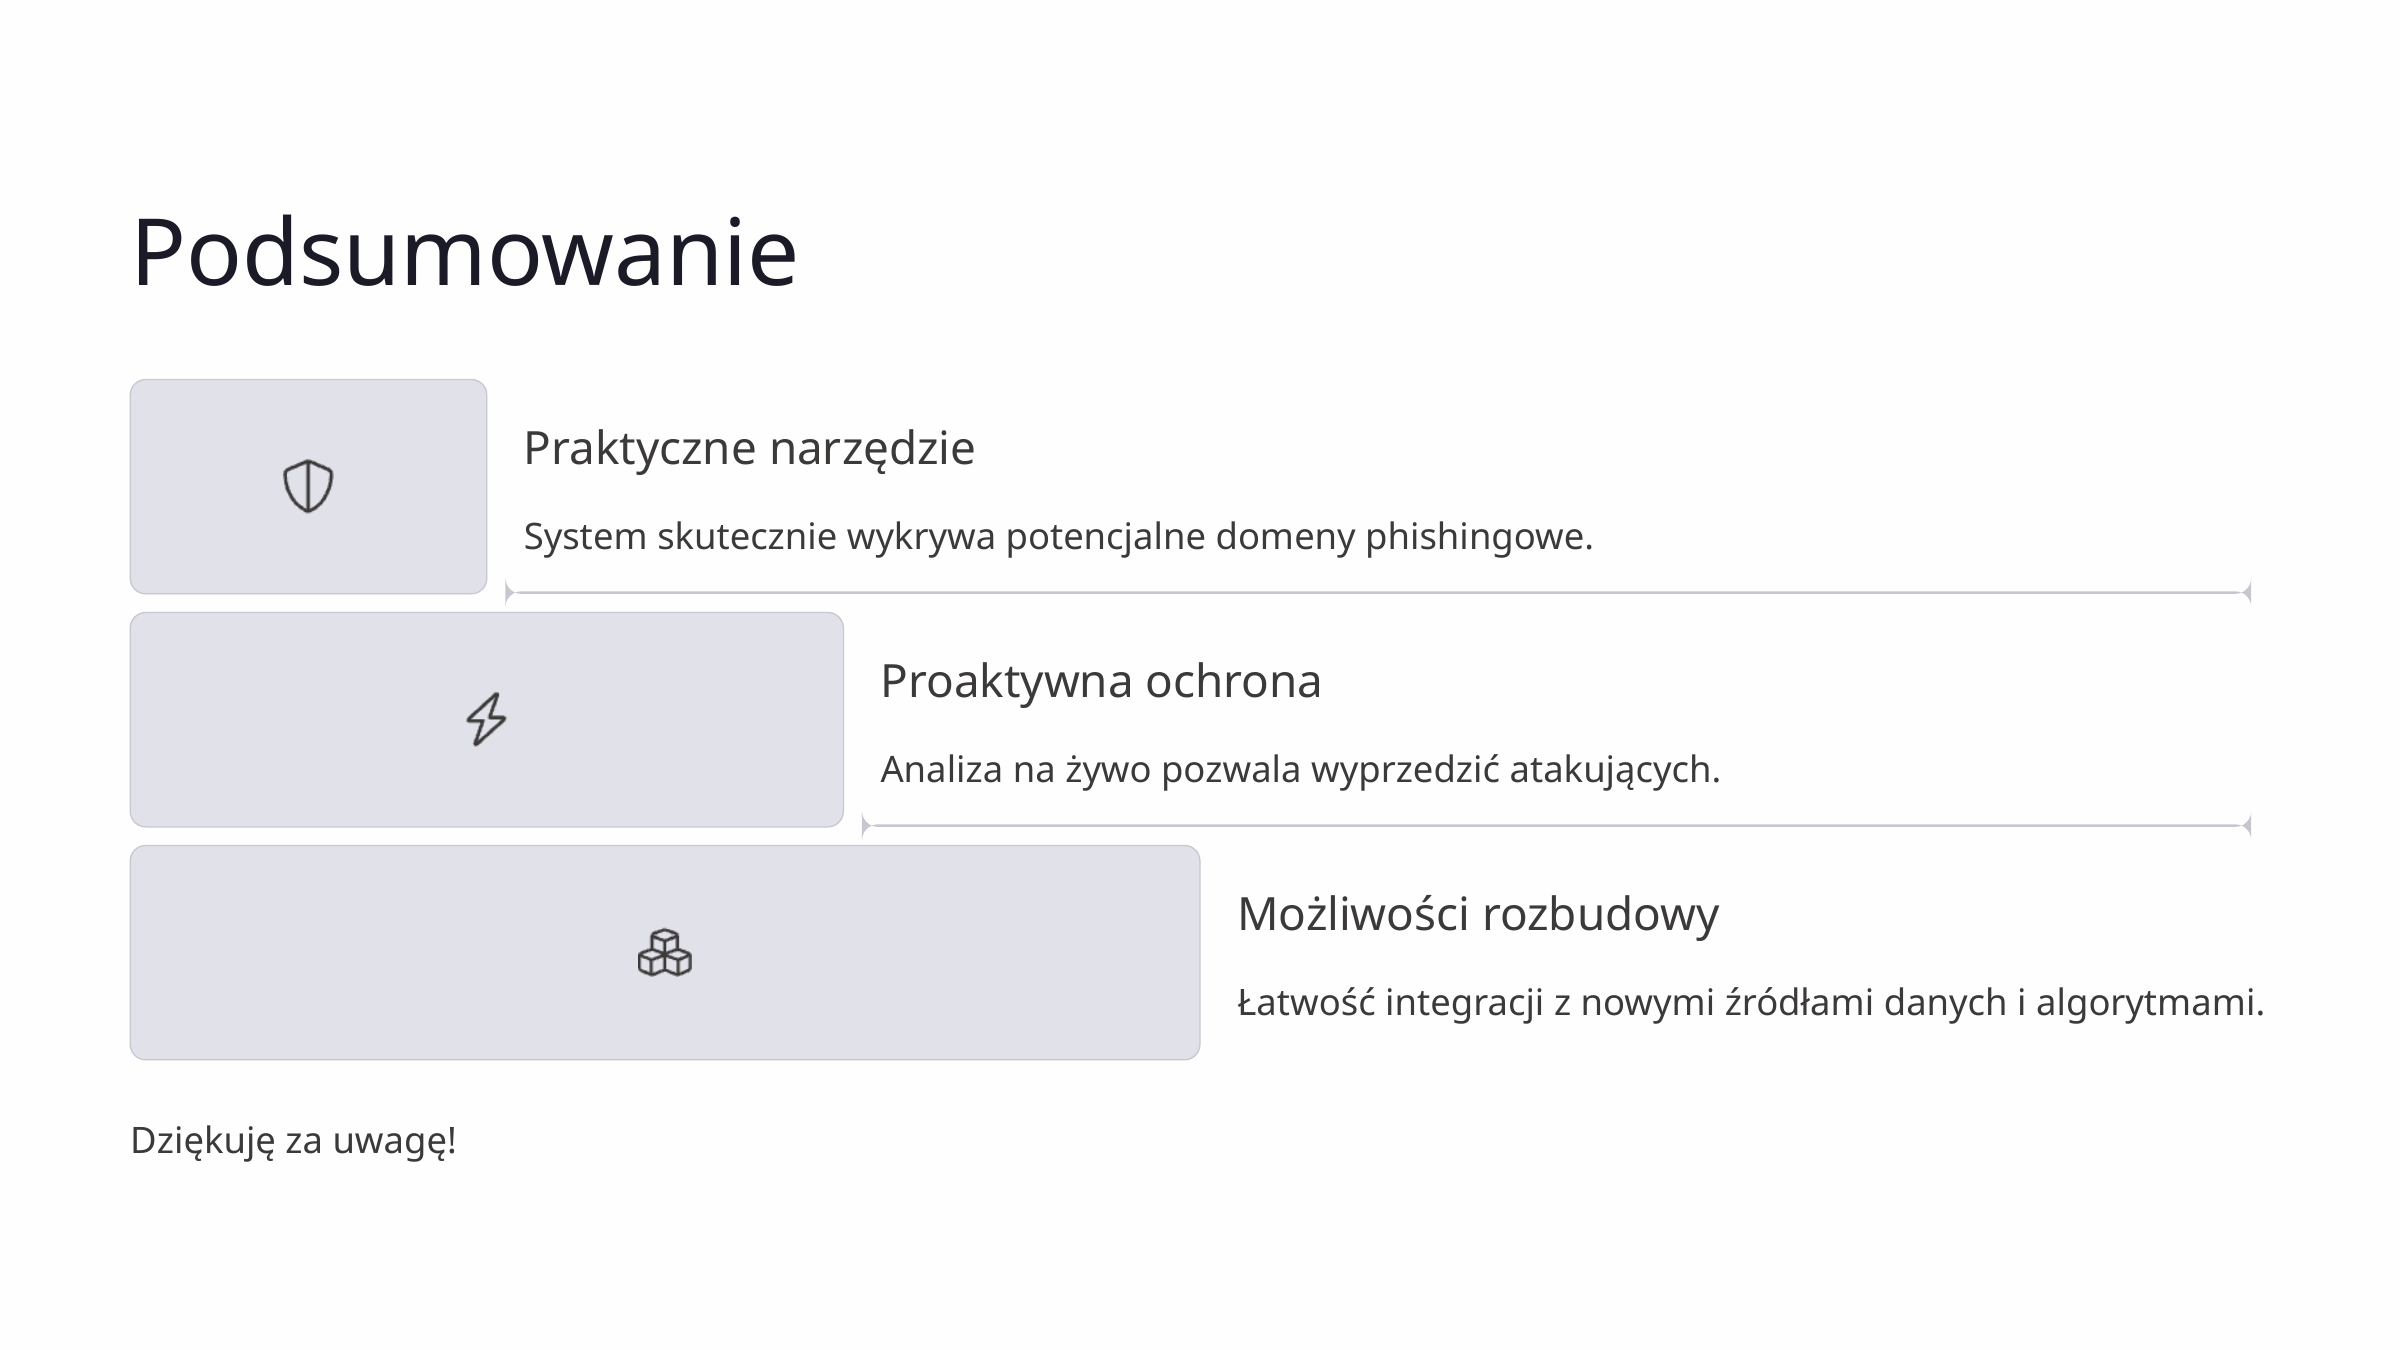

Podsumowanie
Praktyczne narzędzie
System skutecznie wykrywa potencjalne domeny phishingowe.
Proaktywna ochrona
Analiza na żywo pozwala wyprzedzić atakujących.
Możliwości rozbudowy
Łatwość integracji z nowymi źródłami danych i algorytmami.
Dziękuję za uwagę!